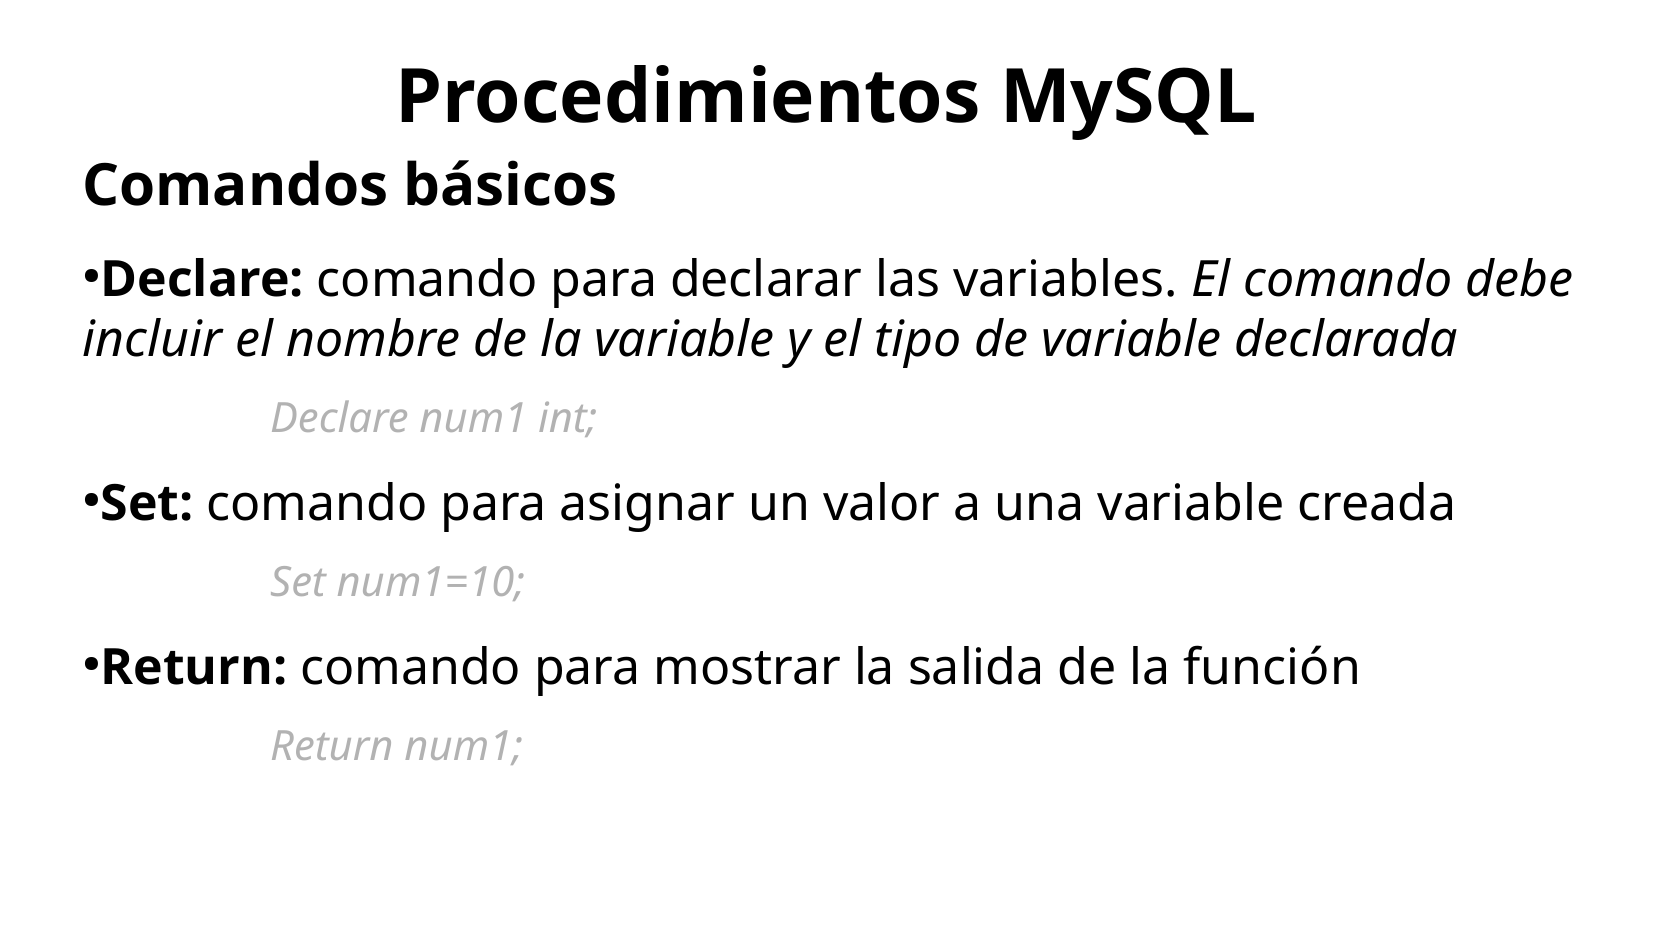

# Procedimientos MySQL
Comandos básicos
Declare: comando para declarar las variables. El comando debe incluir el nombre de la variable y el tipo de variable declarada
Declare num1 int;
Set: comando para asignar un valor a una variable creada
Set num1=10;
Return: comando para mostrar la salida de la función
Return num1;